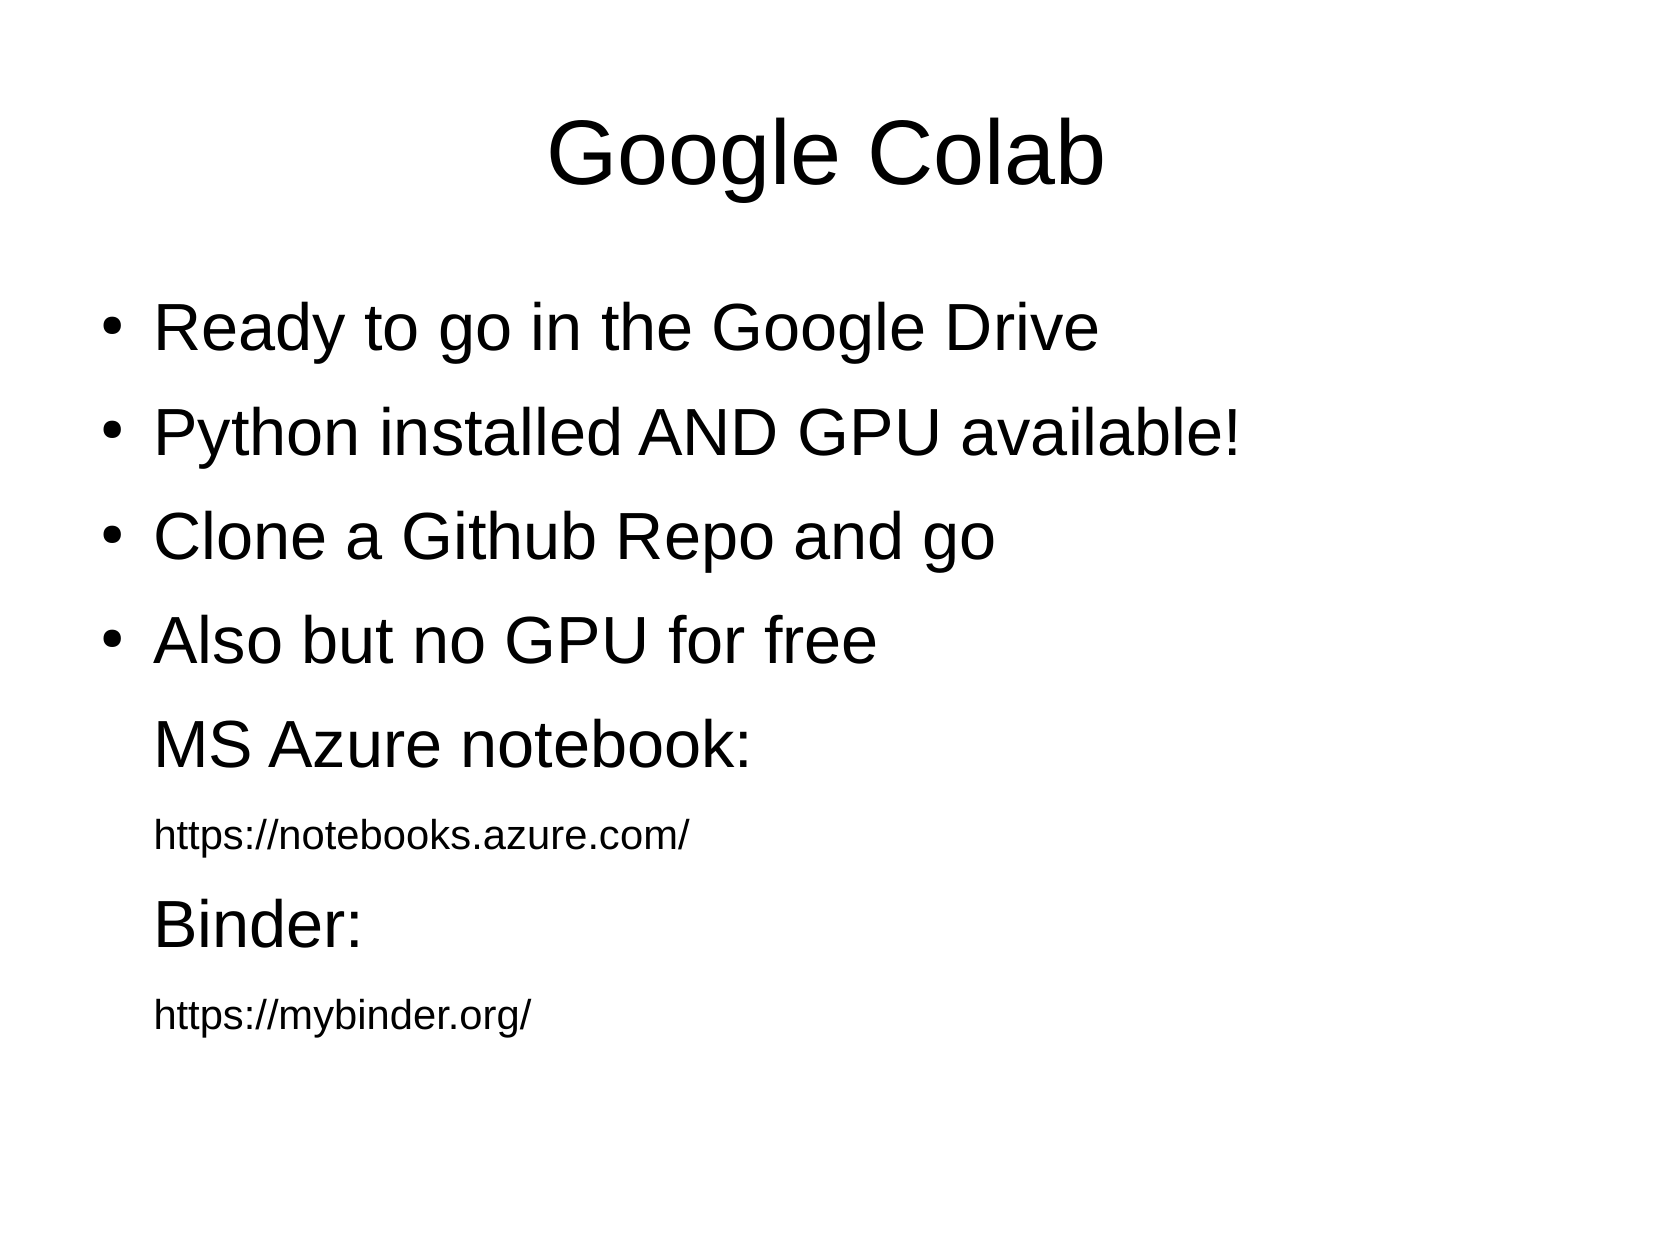

# Google Colab
Ready to go in the Google Drive
Python installed AND GPU available!
Clone a Github Repo and go
Also but no GPU for free
MS Azure notebook:
https://notebooks.azure.com/
Binder:
https://mybinder.org/